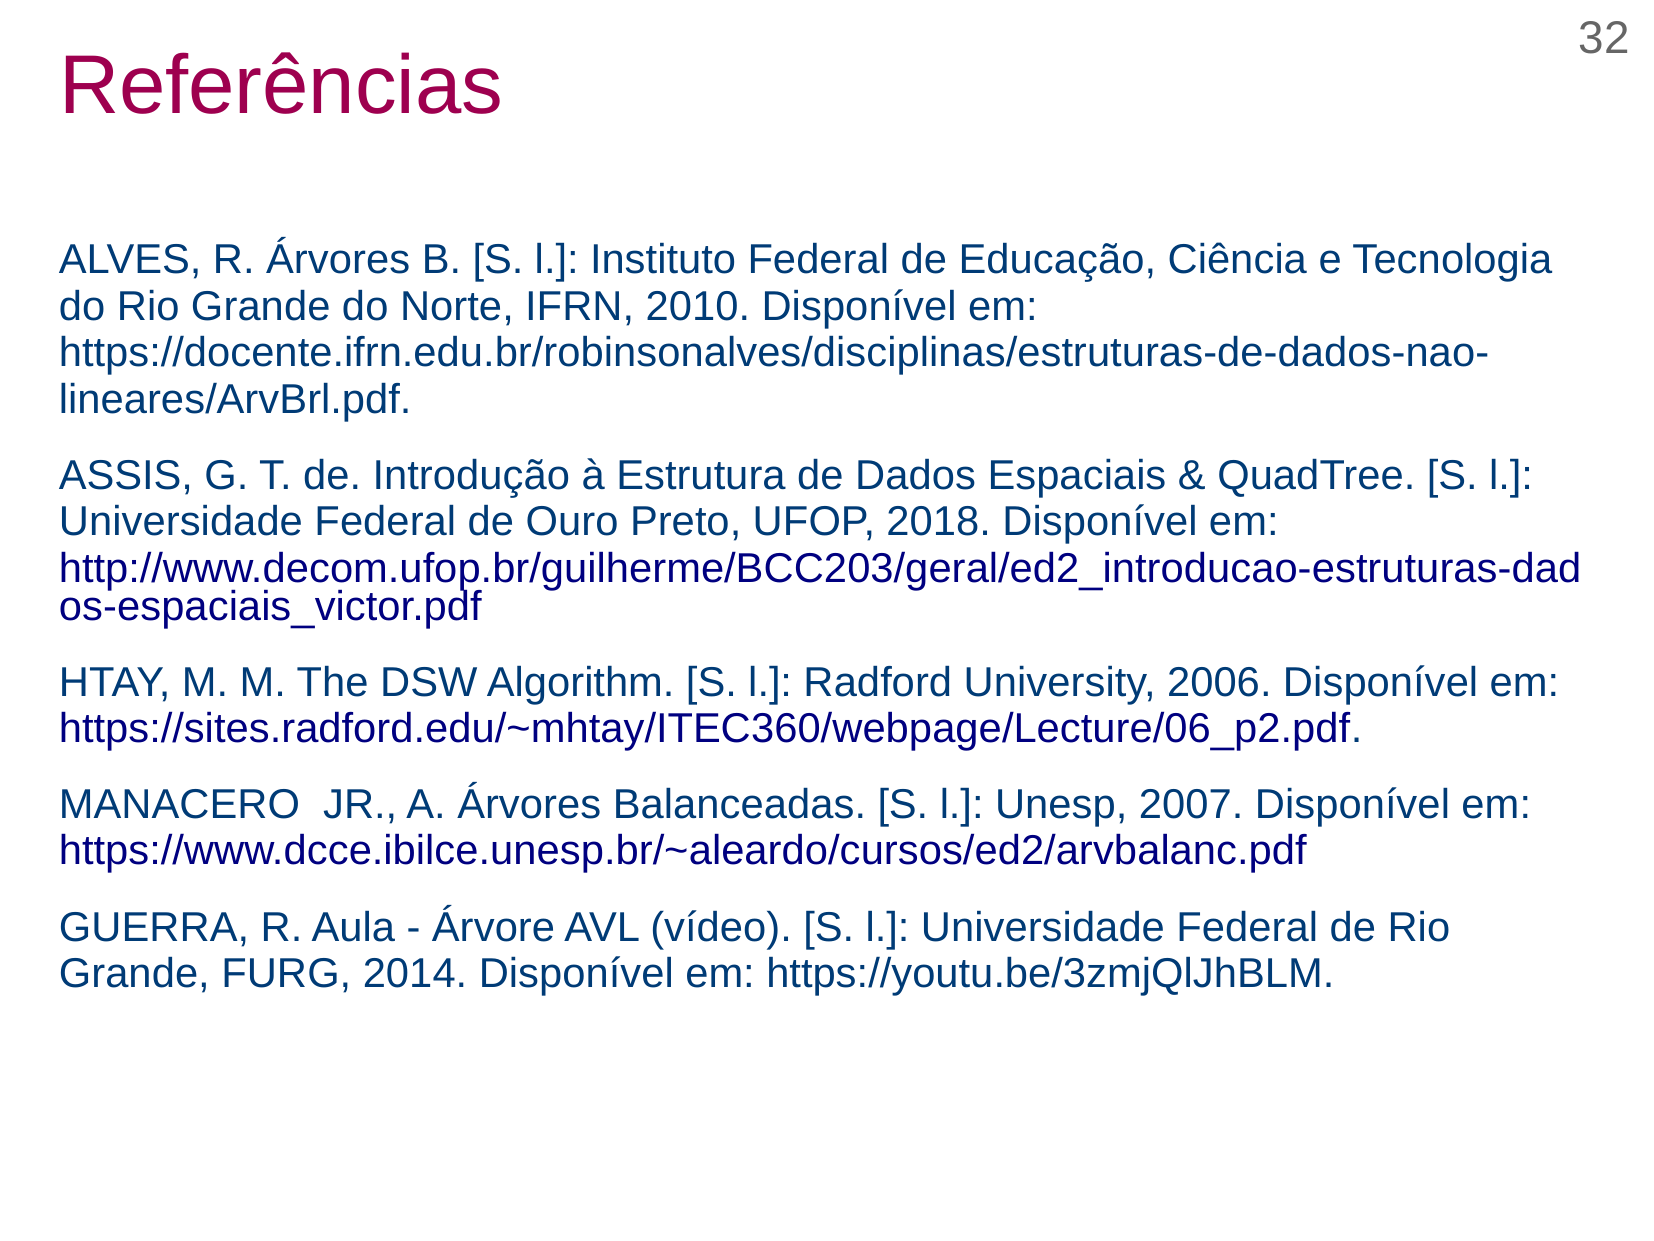

32
# Referências
ALVES, R. Árvores B. [S. l.]: Instituto Federal de Educação, Ciência e Tecnologia do Rio Grande do Norte, IFRN, 2010. Disponível em: https://docente.ifrn.edu.br/robinsonalves/disciplinas/estruturas-de-dados-nao-lineares/ArvBrl.pdf.
ASSIS, G. T. de. Introdução à Estrutura de Dados Espaciais & QuadTree. [S. l.]: Universidade Federal de Ouro Preto, UFOP, 2018. Disponível em: http://www.decom.ufop.br/guilherme/BCC203/geral/ed2_introducao-estruturas-dados-espaciais_victor.pdf
HTAY, M. M. The DSW Algorithm. [S. l.]: Radford University, 2006. Disponível em: https://sites.radford.edu/~mhtay/ITEC360/webpage/Lecture/06_p2.pdf.
MANACERO JR., A. Árvores Balanceadas. [S. l.]: Unesp, 2007. Disponível em: https://www.dcce.ibilce.unesp.br/~aleardo/cursos/ed2/arvbalanc.pdf
GUERRA, R. Aula - Árvore AVL (vídeo). [S. l.]: Universidade Federal de Rio Grande, FURG, 2014. Disponível em: https://youtu.be/3zmjQlJhBLM.